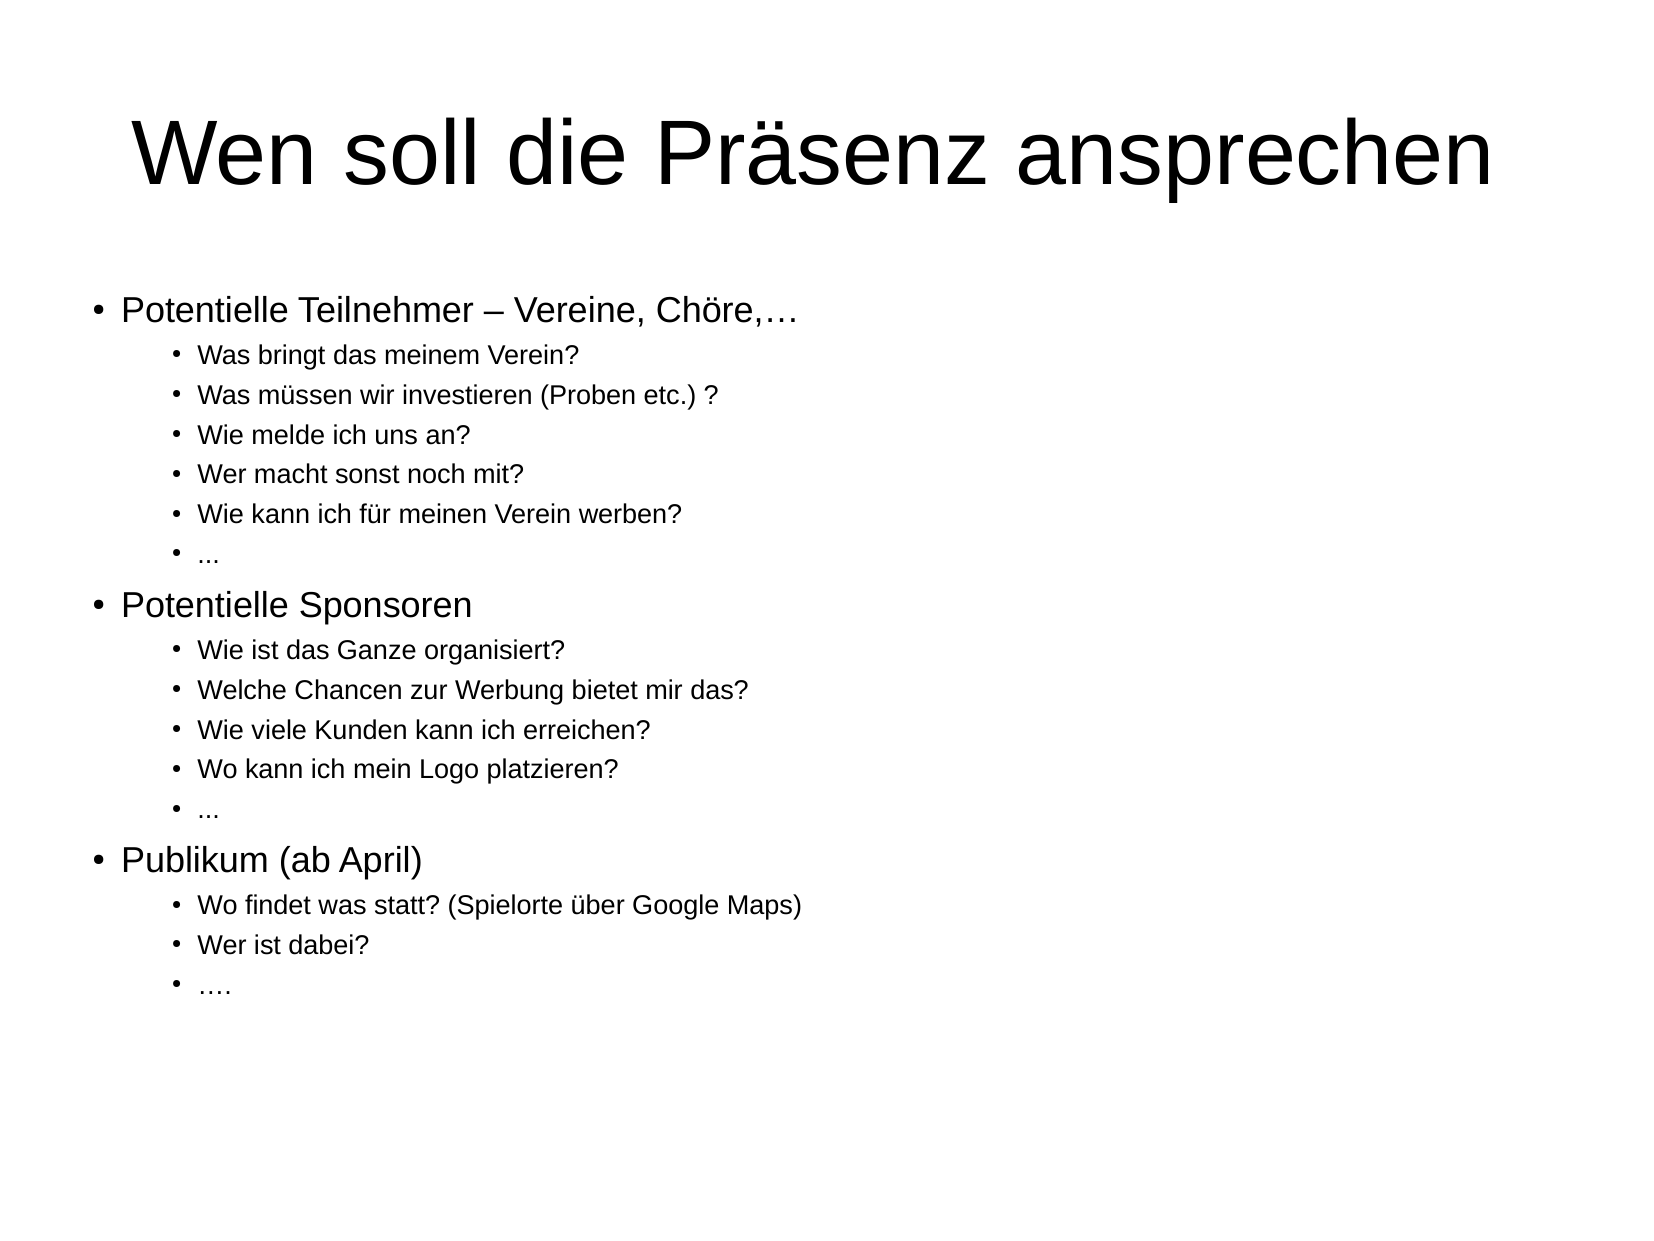

# Wen soll die Präsenz ansprechen
Potentielle Teilnehmer – Vereine, Chöre,…
Was bringt das meinem Verein?
Was müssen wir investieren (Proben etc.) ?
Wie melde ich uns an?
Wer macht sonst noch mit?
Wie kann ich für meinen Verein werben?
...
Potentielle Sponsoren
Wie ist das Ganze organisiert?
Welche Chancen zur Werbung bietet mir das?
Wie viele Kunden kann ich erreichen?
Wo kann ich mein Logo platzieren?
...
Publikum (ab April)
Wo findet was statt? (Spielorte über Google Maps)
Wer ist dabei?
….